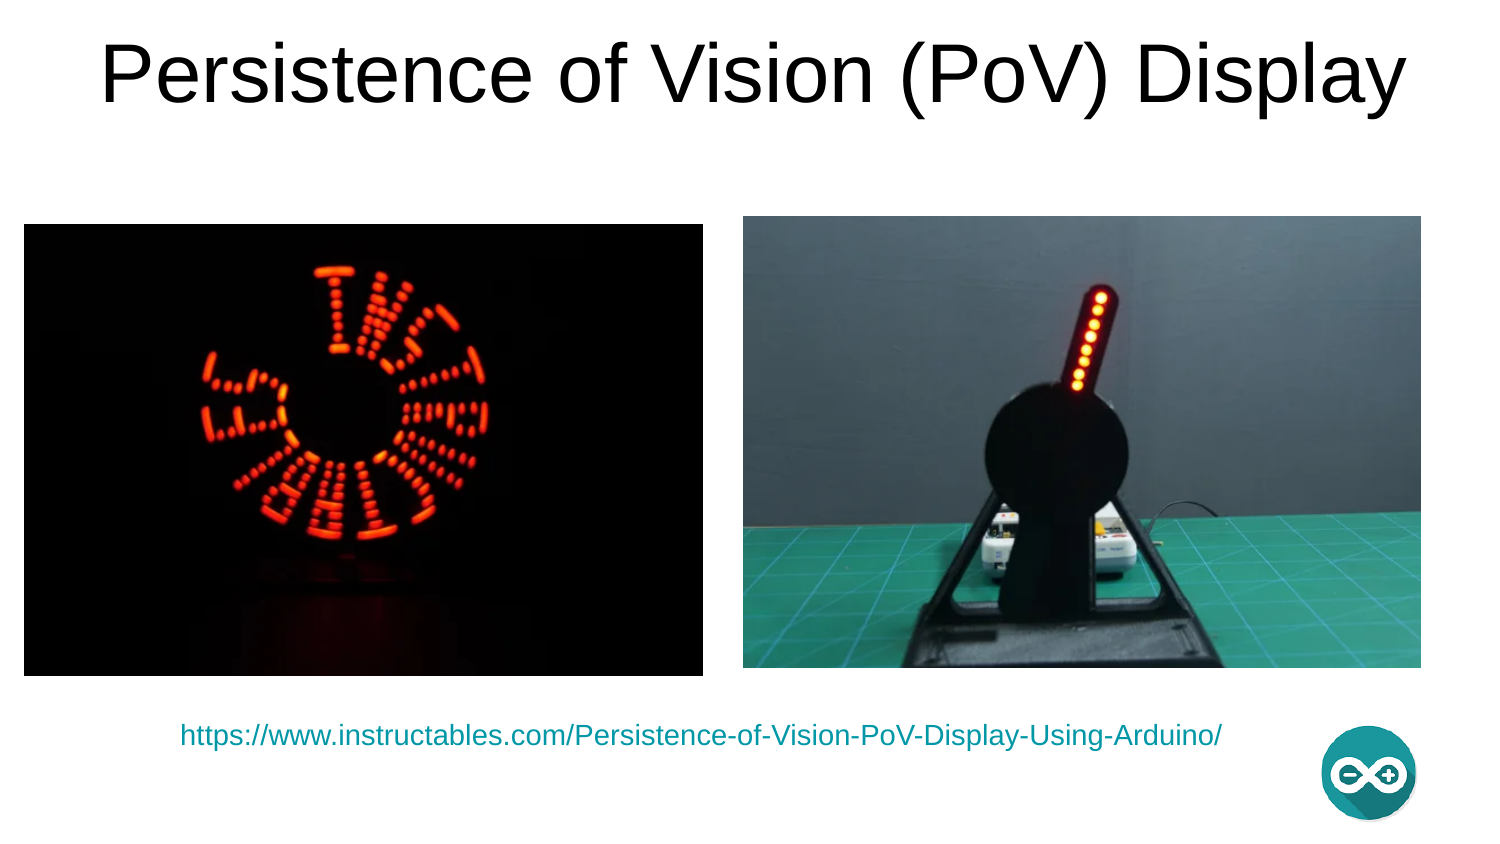

# Persistence of Vision (PoV) Display
https://www.instructables.com/Persistence-of-Vision-PoV-Display-Using-Arduino/